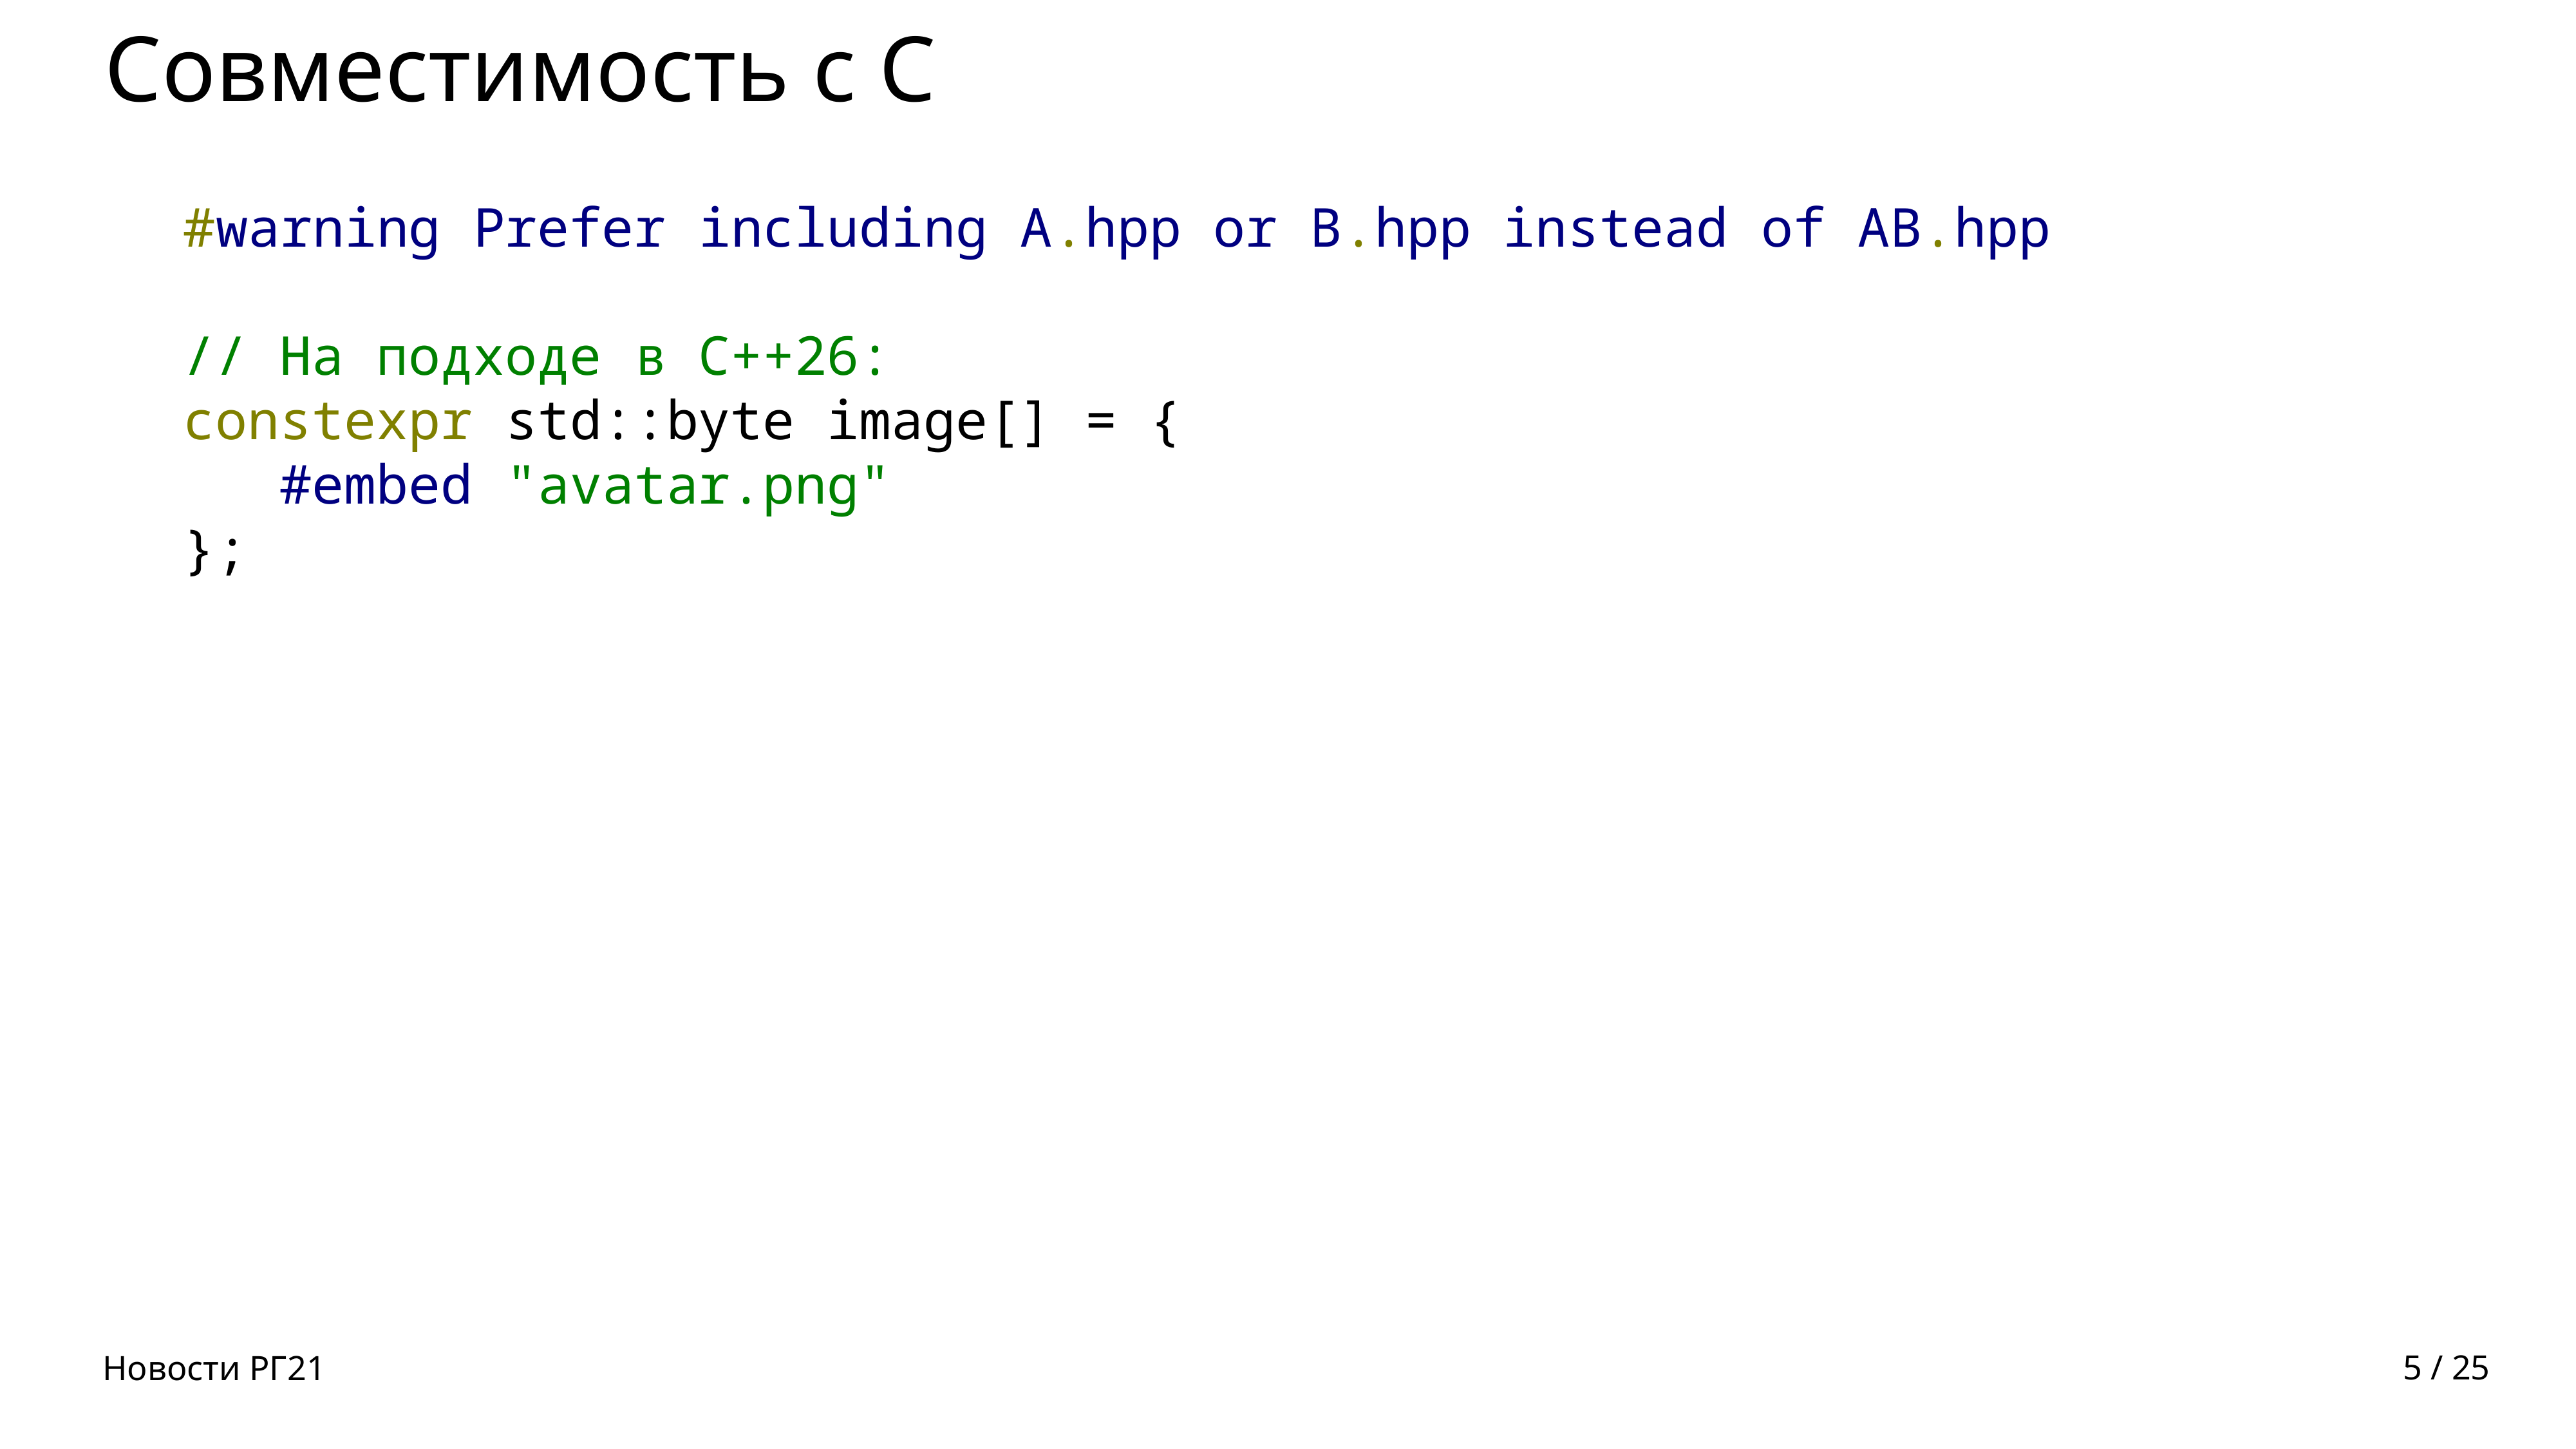

Совместимость с C
#warning Prefer including A.hpp or B.hpp instead of AB.hpp
// На подходе в C++26:
constexpr std::byte image[] = {
 #embed "avatar.png"
};
# Новости РГ21